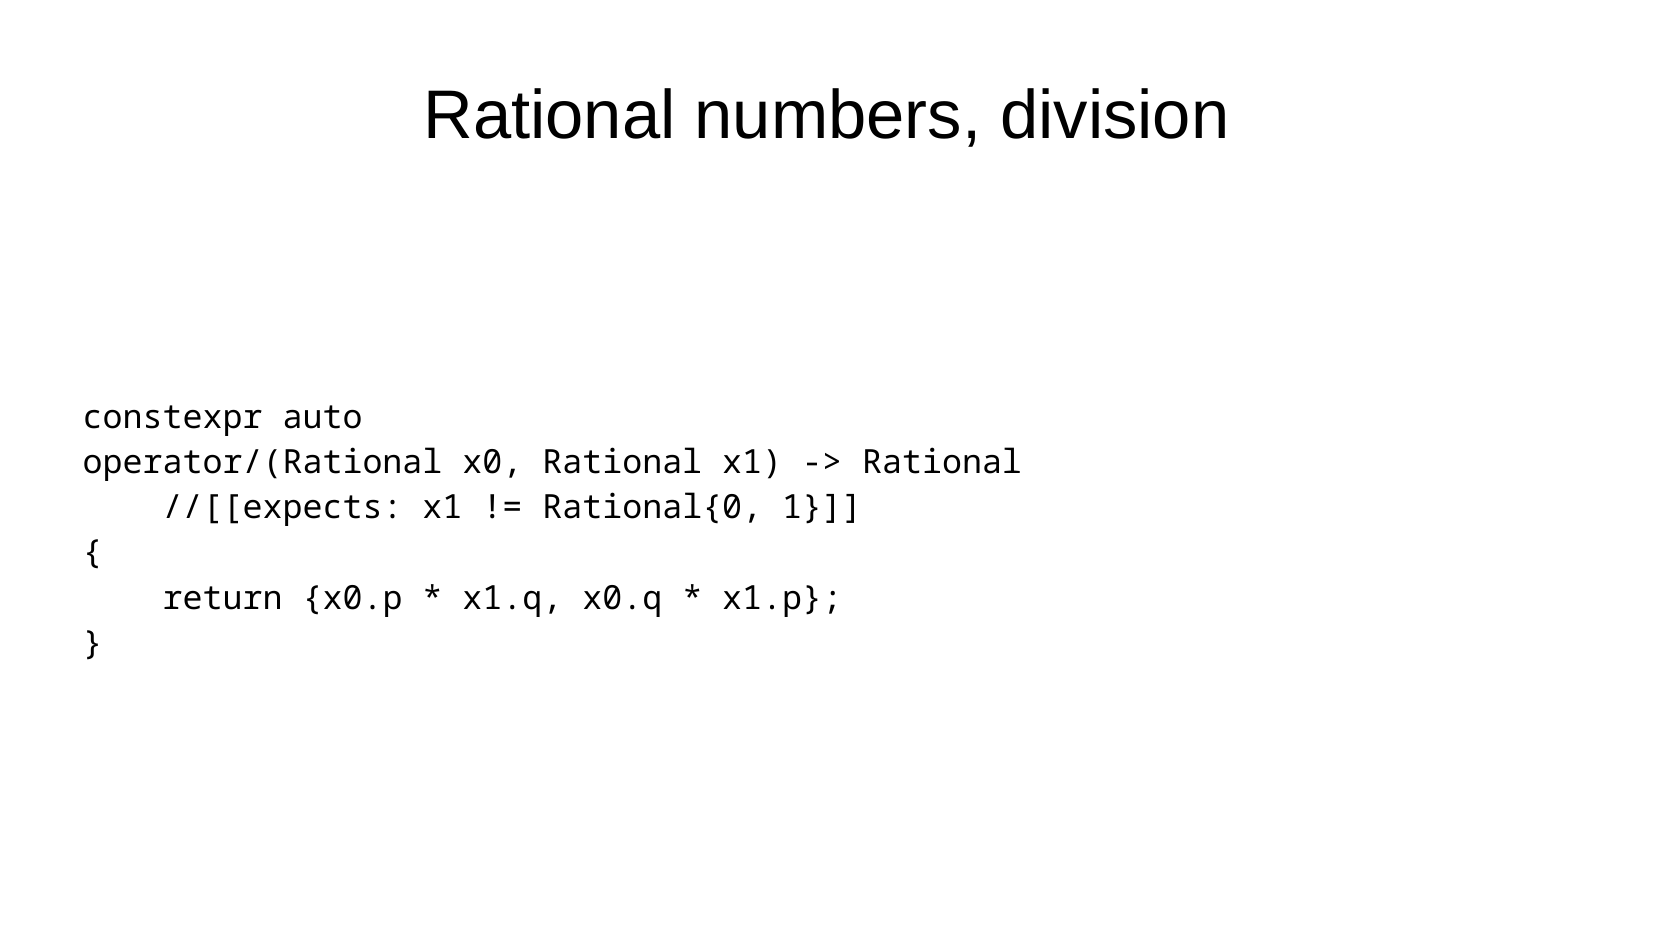

Rational numbers, division
# constexpr auto
operator/(Rational x0, Rational x1) -> Rational
 //[[expects: x1 != Rational{0, 1}]]
{
 return {x0.p * x1.q, x0.q * x1.p};
}